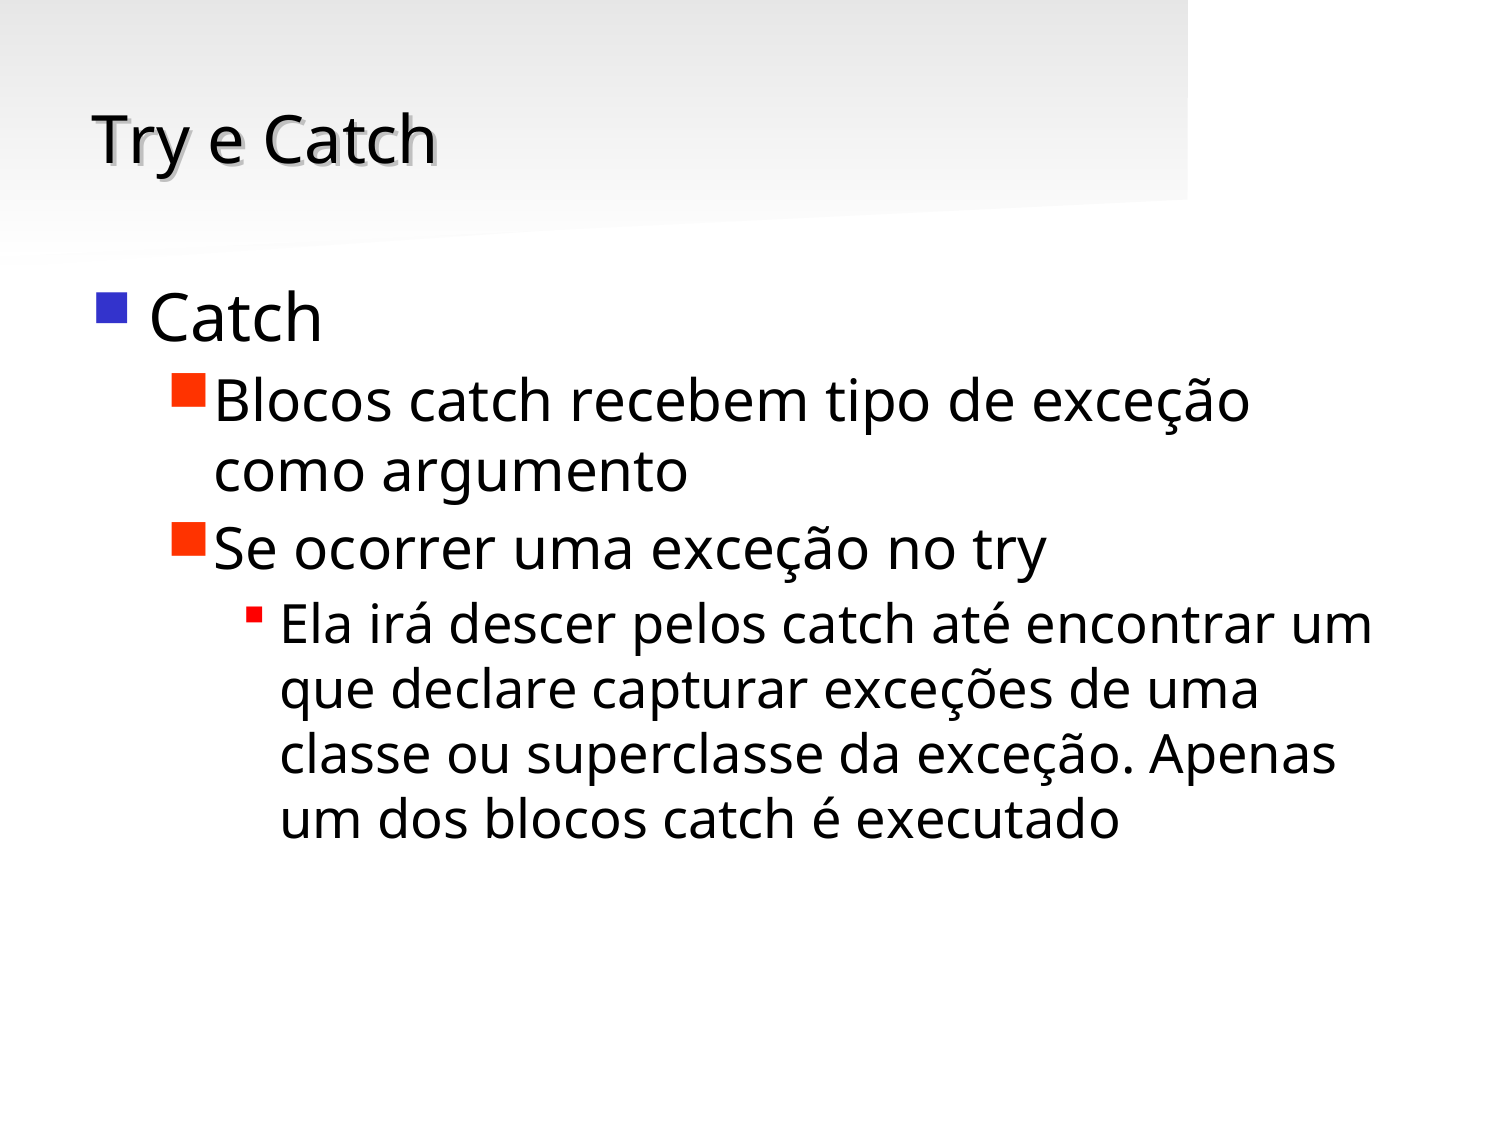

# Try e Catch
Catch
Blocos catch recebem tipo de exceção como argumento
Se ocorrer uma exceção no try
Ela irá descer pelos catch até encontrar um que declare capturar exceções de uma classe ou superclasse da exceção. Apenas um dos blocos catch é executado